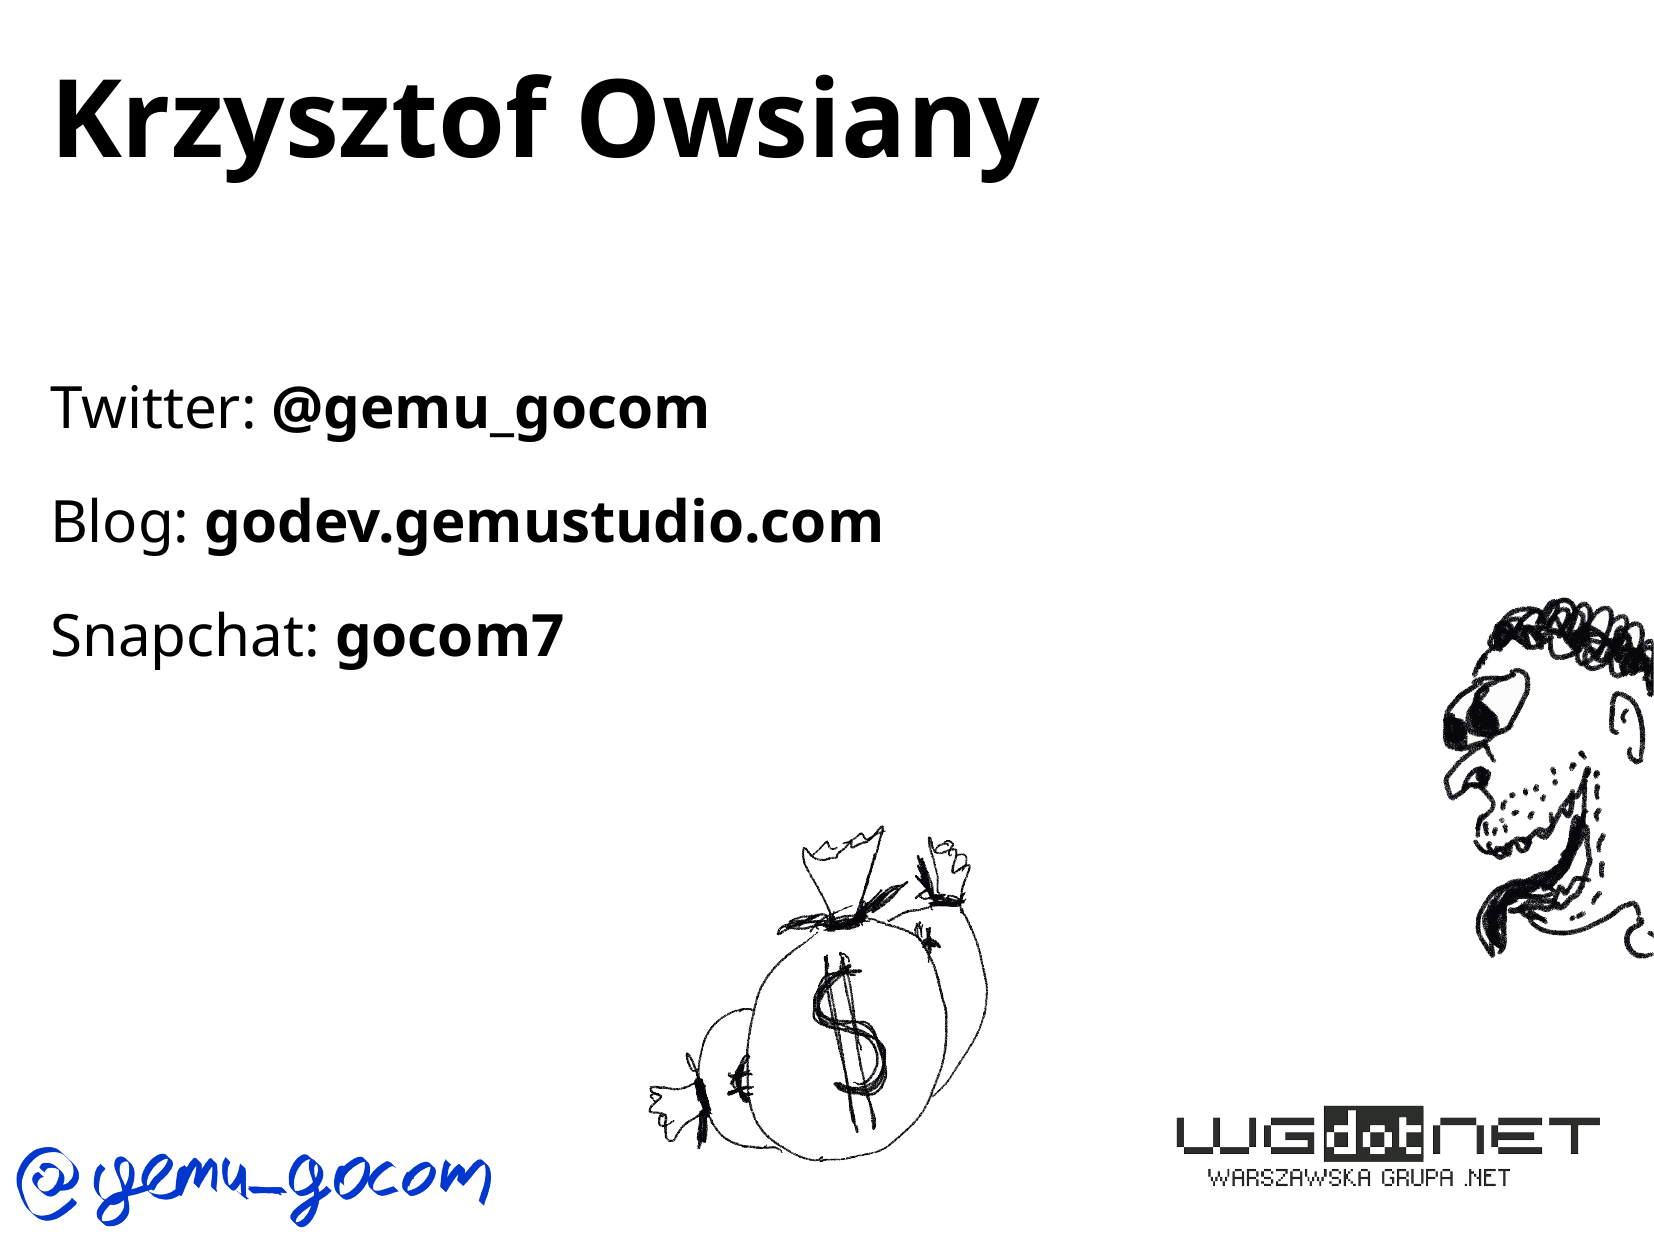

Krzysztof Owsiany
Twitter: @gemu_gocom
Blog: godev.gemustudio.com
Snapchat: gocom7